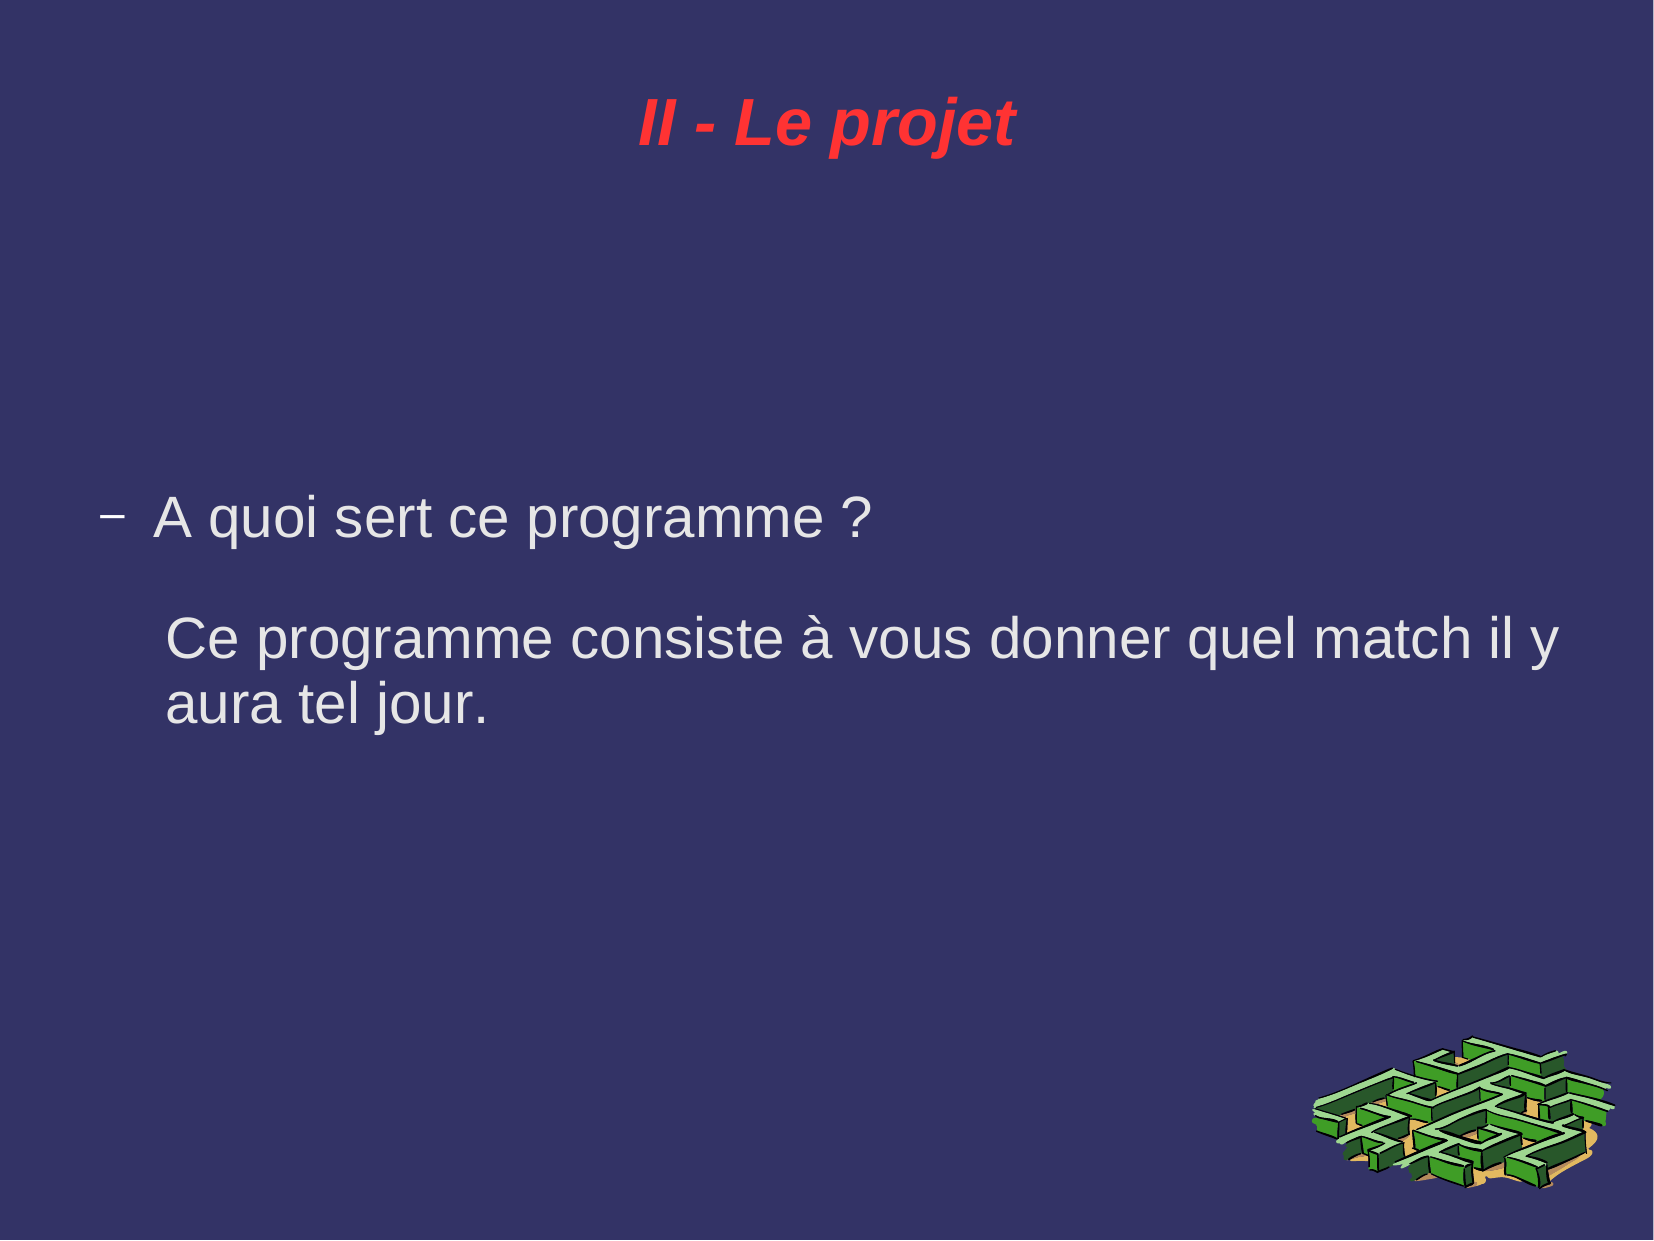

# II - Le projet
A quoi sert ce programme ?
Ce programme consiste à vous donner quel match il y aura tel jour.